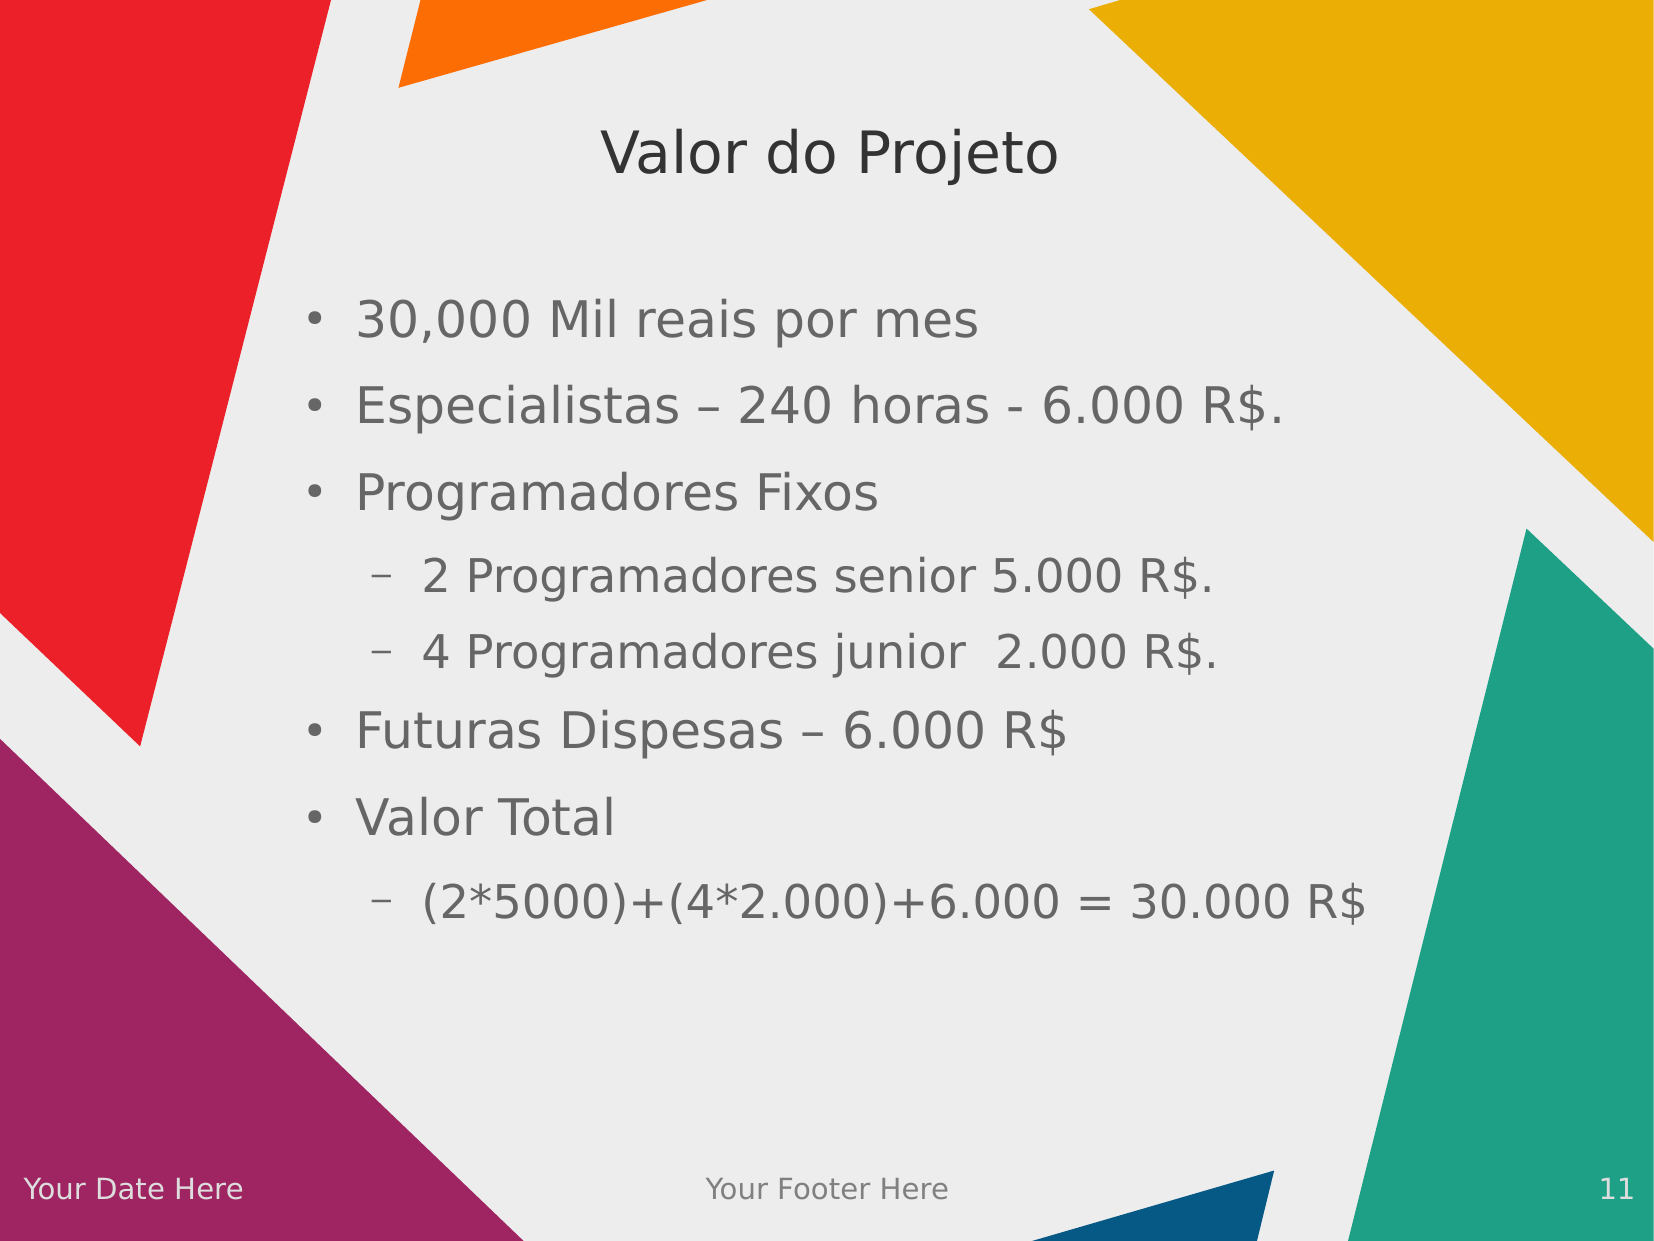

# Valor do Projeto
30,000 Mil reais por mes
Especialistas – 240 horas - 6.000 R$.
Programadores Fixos
2 Programadores senior 5.000 R$.
4 Programadores junior 2.000 R$.
Futuras Dispesas – 6.000 R$
Valor Total
(2*5000)+(4*2.000)+6.000 = 30.000 R$
Your Date Here
Your Footer Here
11